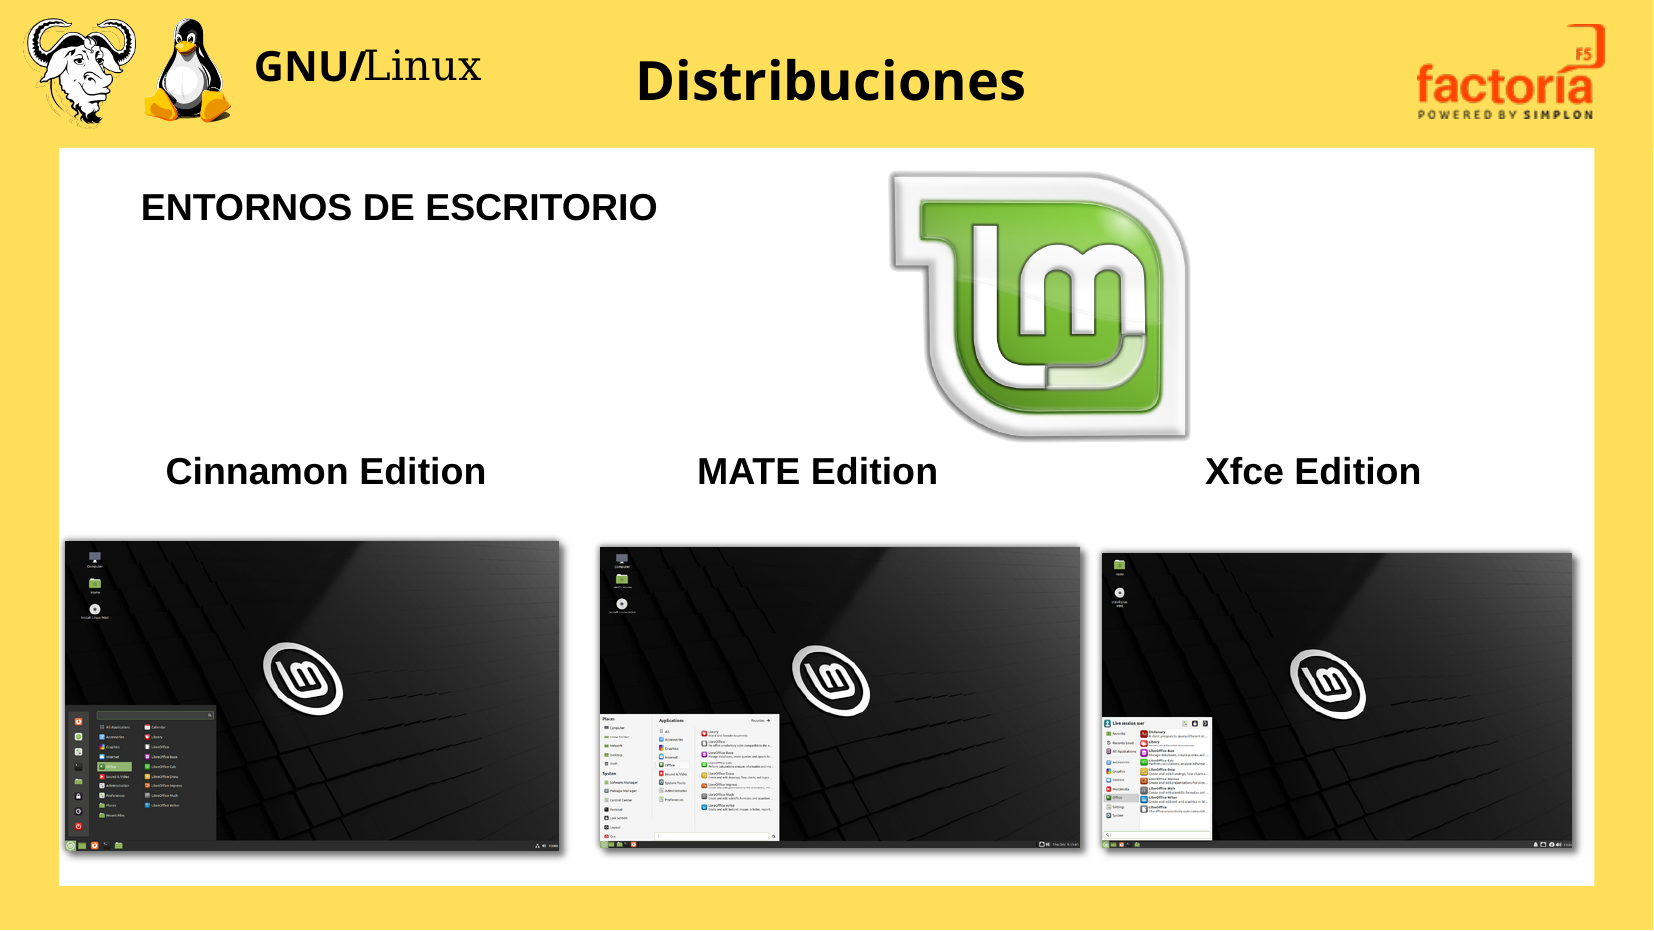

GNU/
Distribuciones
# Linux
ENTORNOS DE ESCRITORIO
Cinnamon Edition
MATE Edition
Xfce Edition